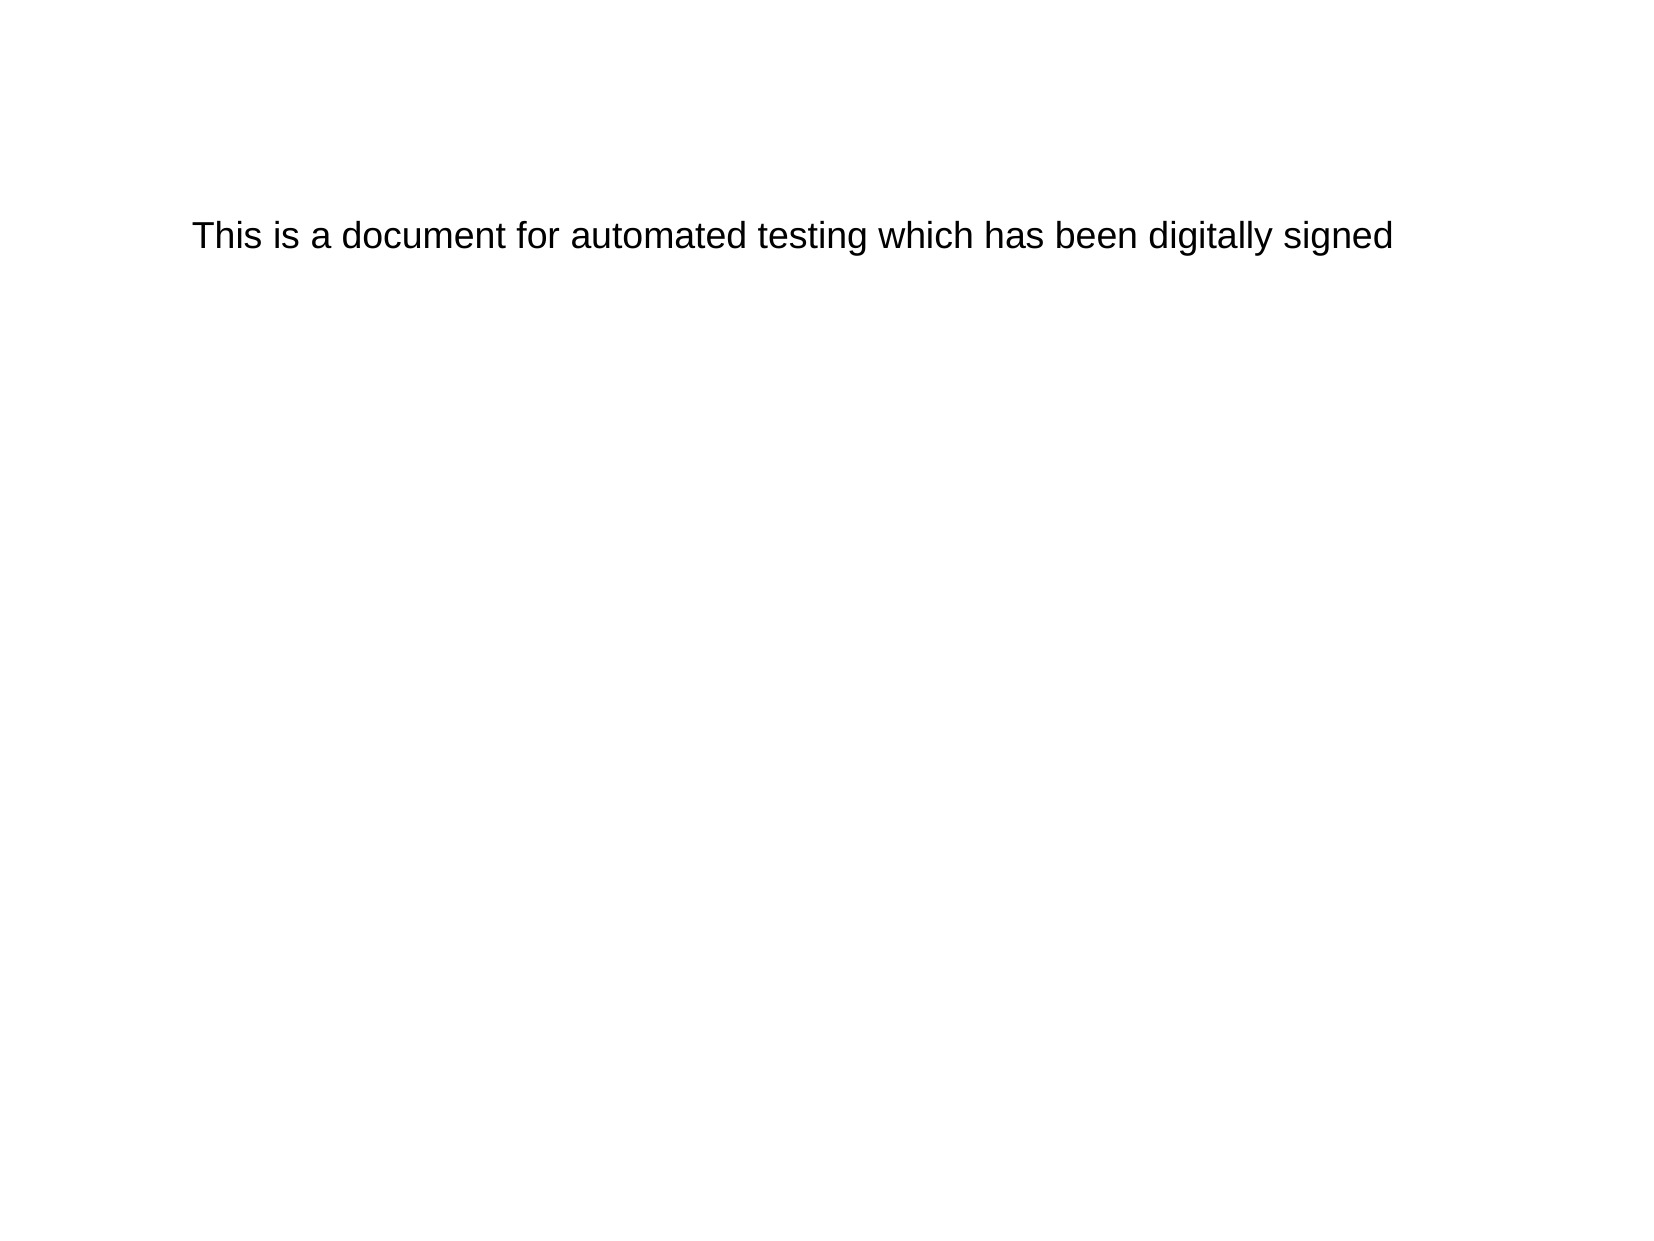

This is a document for automated testing which has been digitally signed